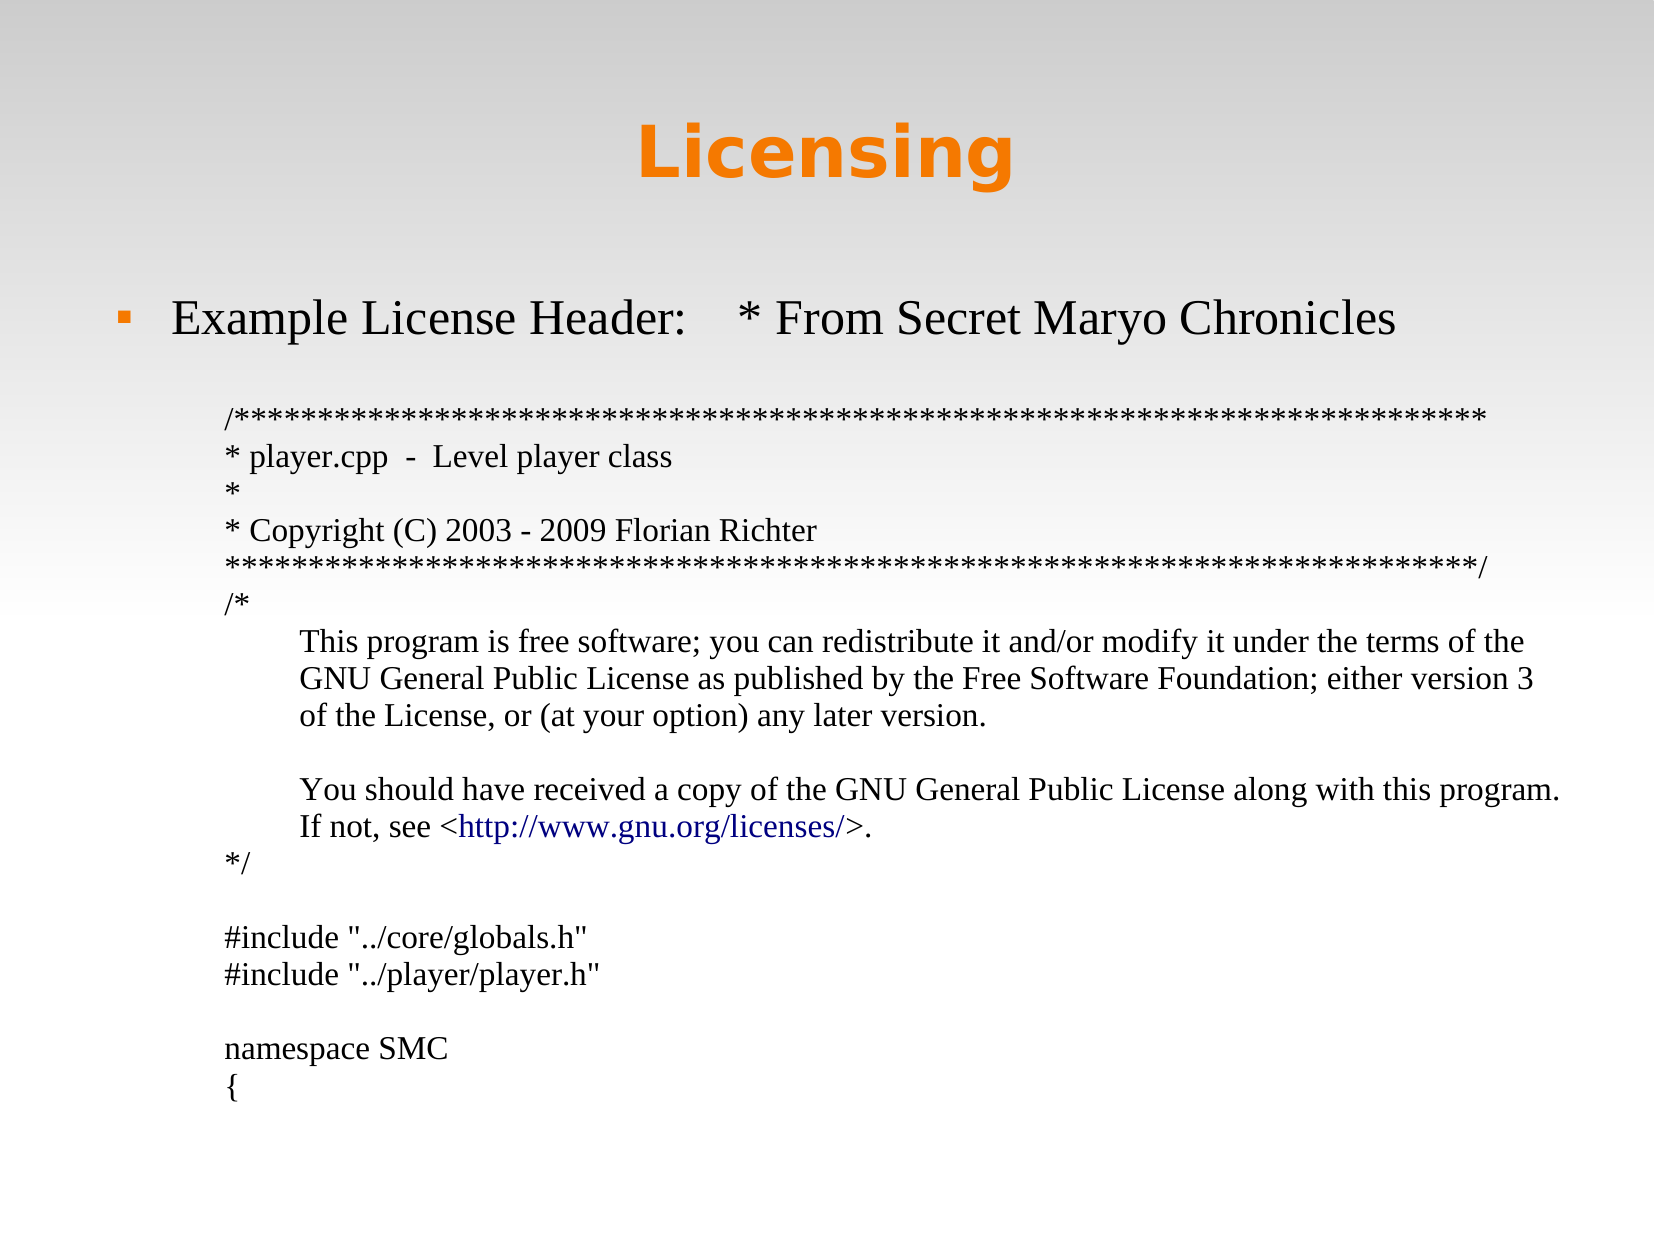

# Licensing
Example License Header: * From Secret Maryo Chronicles
/***************************************************************************
* player.cpp - Level player class
*
* Copyright (C) 2003 - 2009 Florian Richter
***************************************************************************/
/*
	This program is free software; you can redistribute it and/or modify it under the terms of the 	GNU General Public License as published by the Free Software Foundation; either version 3 	of the License, or (at your option) any later version.
 	You should have received a copy of the GNU General Public License along with this program. 	If not, see <http://www.gnu.org/licenses/>.
*/
#include "../core/globals.h"
#include "../player/player.h"
namespace SMC
{